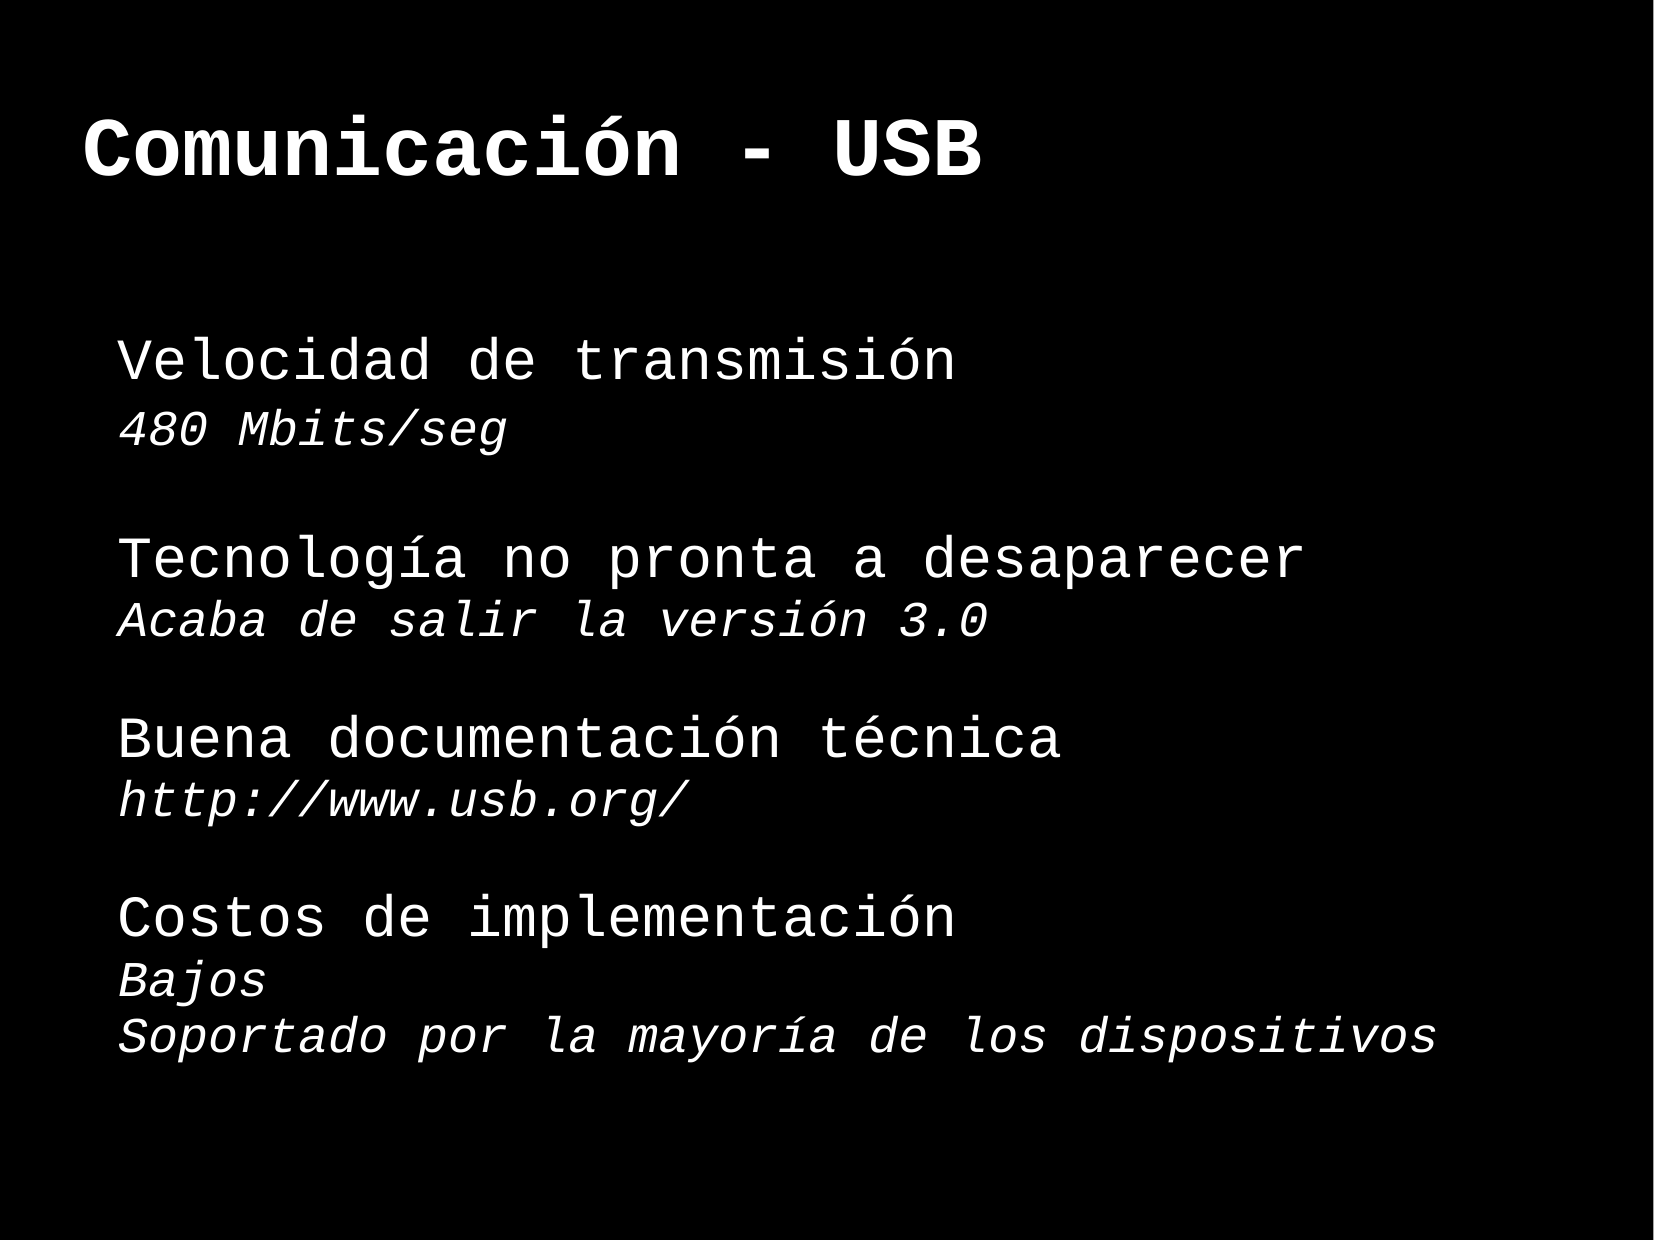

# Comunicación - USB
 Velocidad de transmisión
480 Mbits/seg
 Tecnología no pronta a desaparecer
Acaba de salir la versión 3.0
 Buena documentación técnica
http://www.usb.org/
 Costos de implementación
Bajos
Soportado por la mayoría de los dispositivos